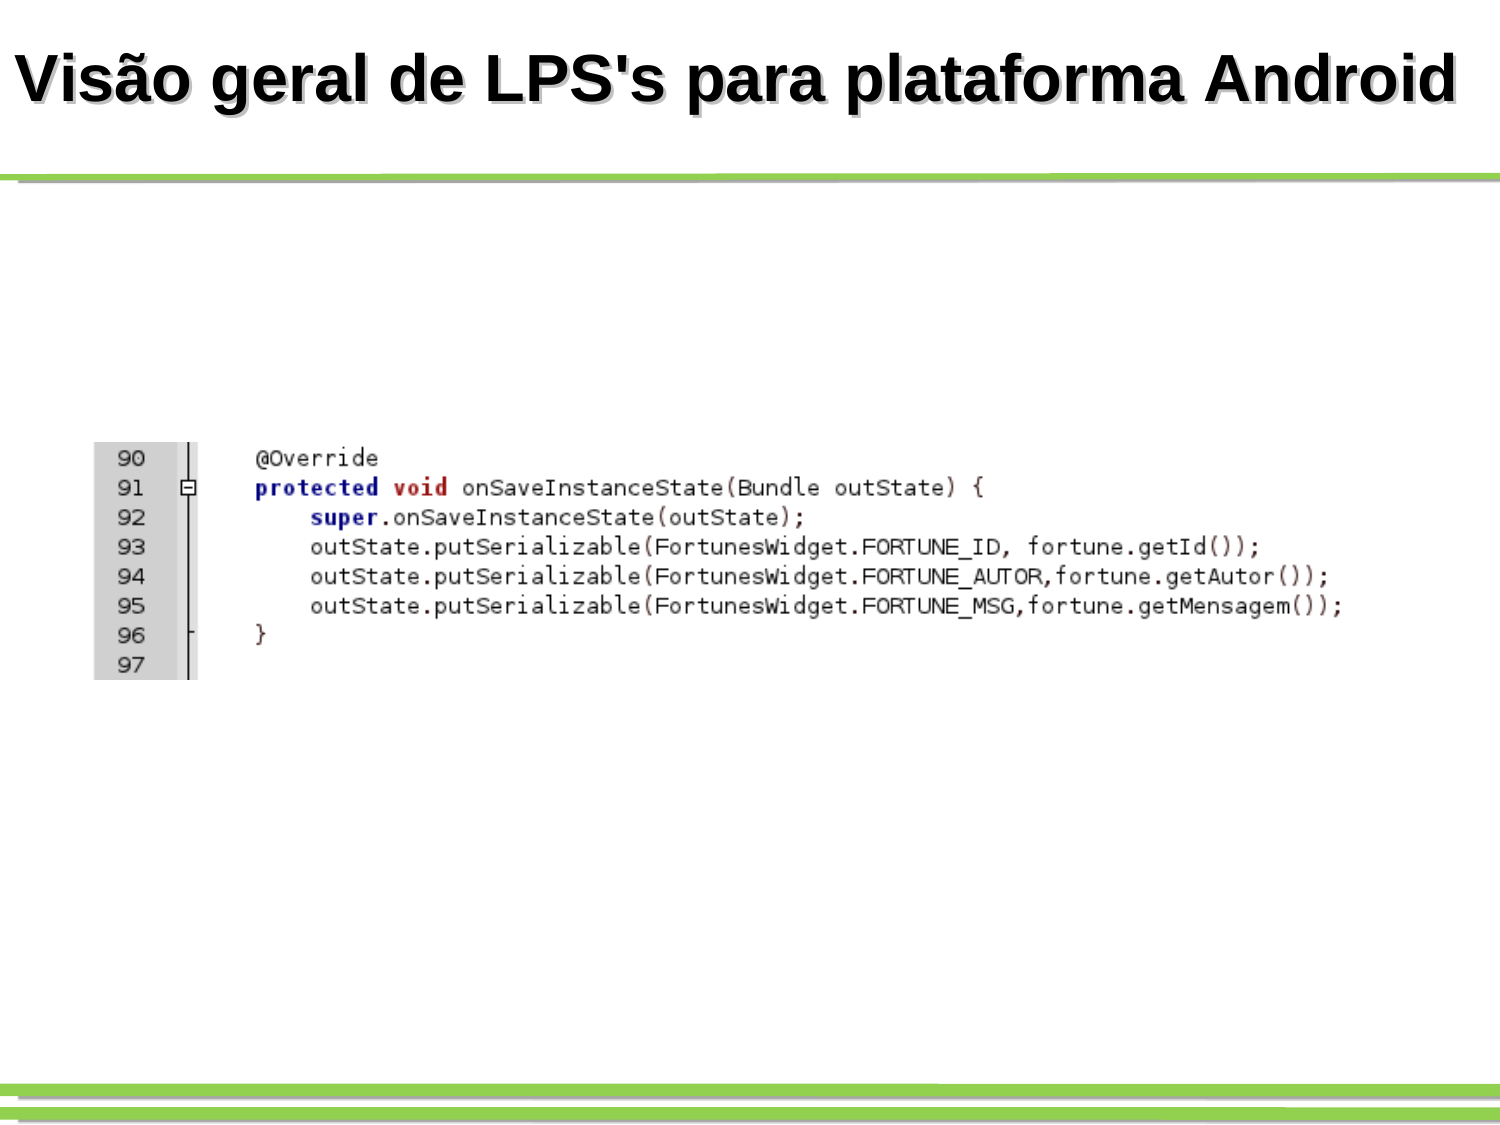

Visão geral de LPS's para plataforma Android